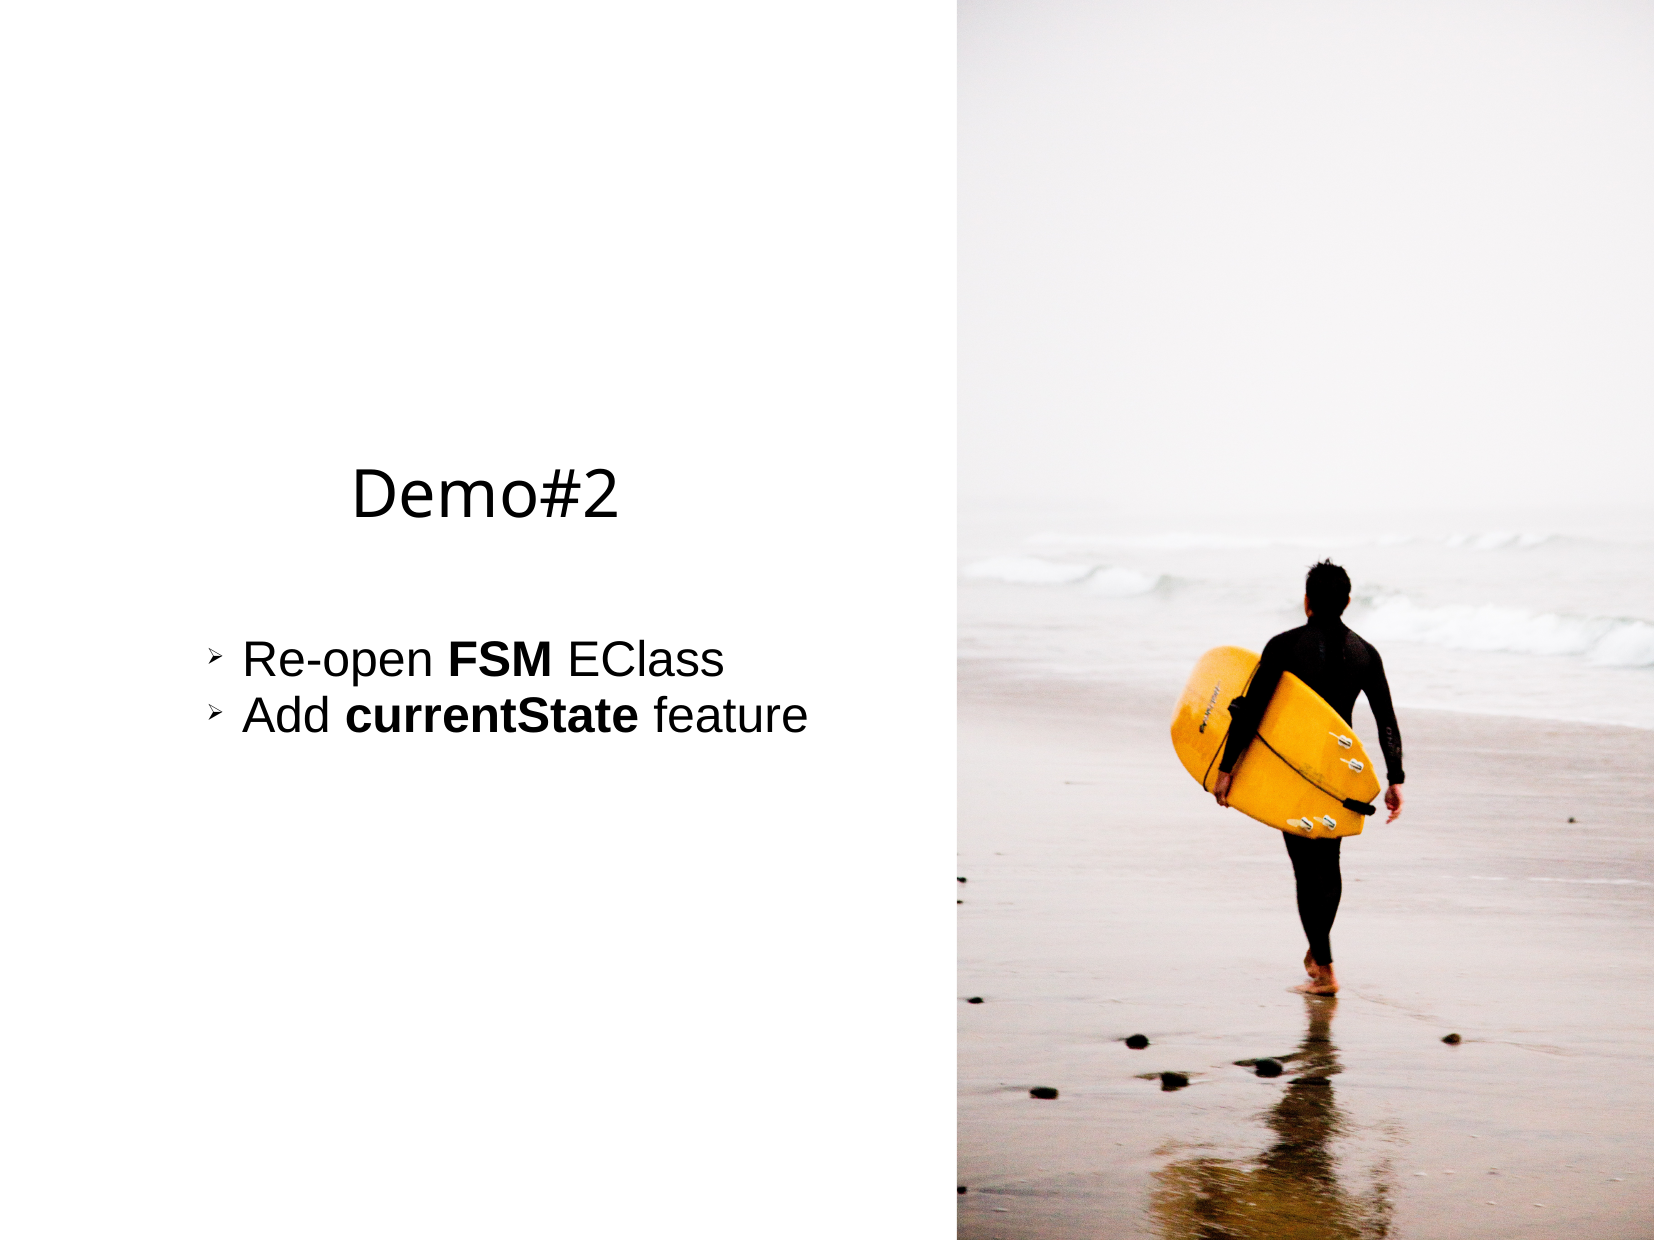

# Demo#2
Re-open FSM EClass
Add currentState feature
26